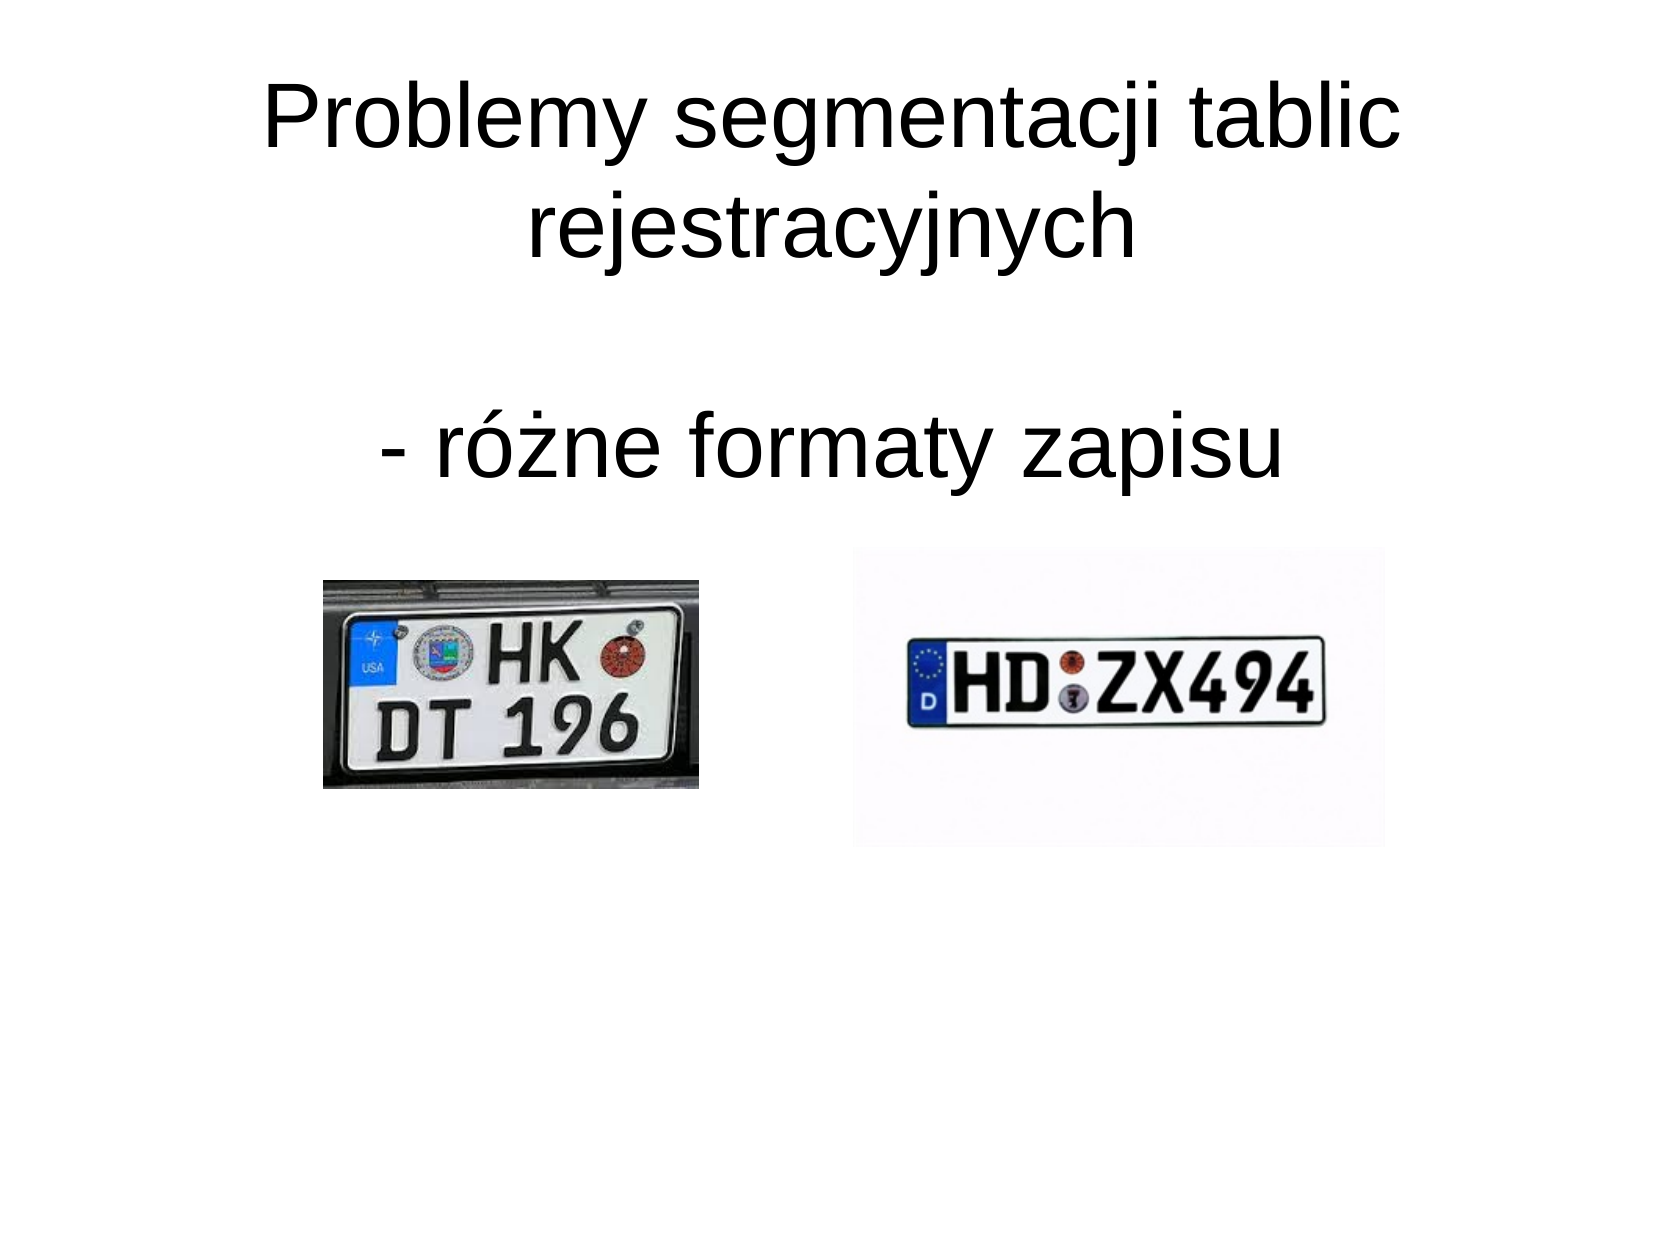

# Problemy segmentacji tablic rejestracyjnych - różne formaty zapisu